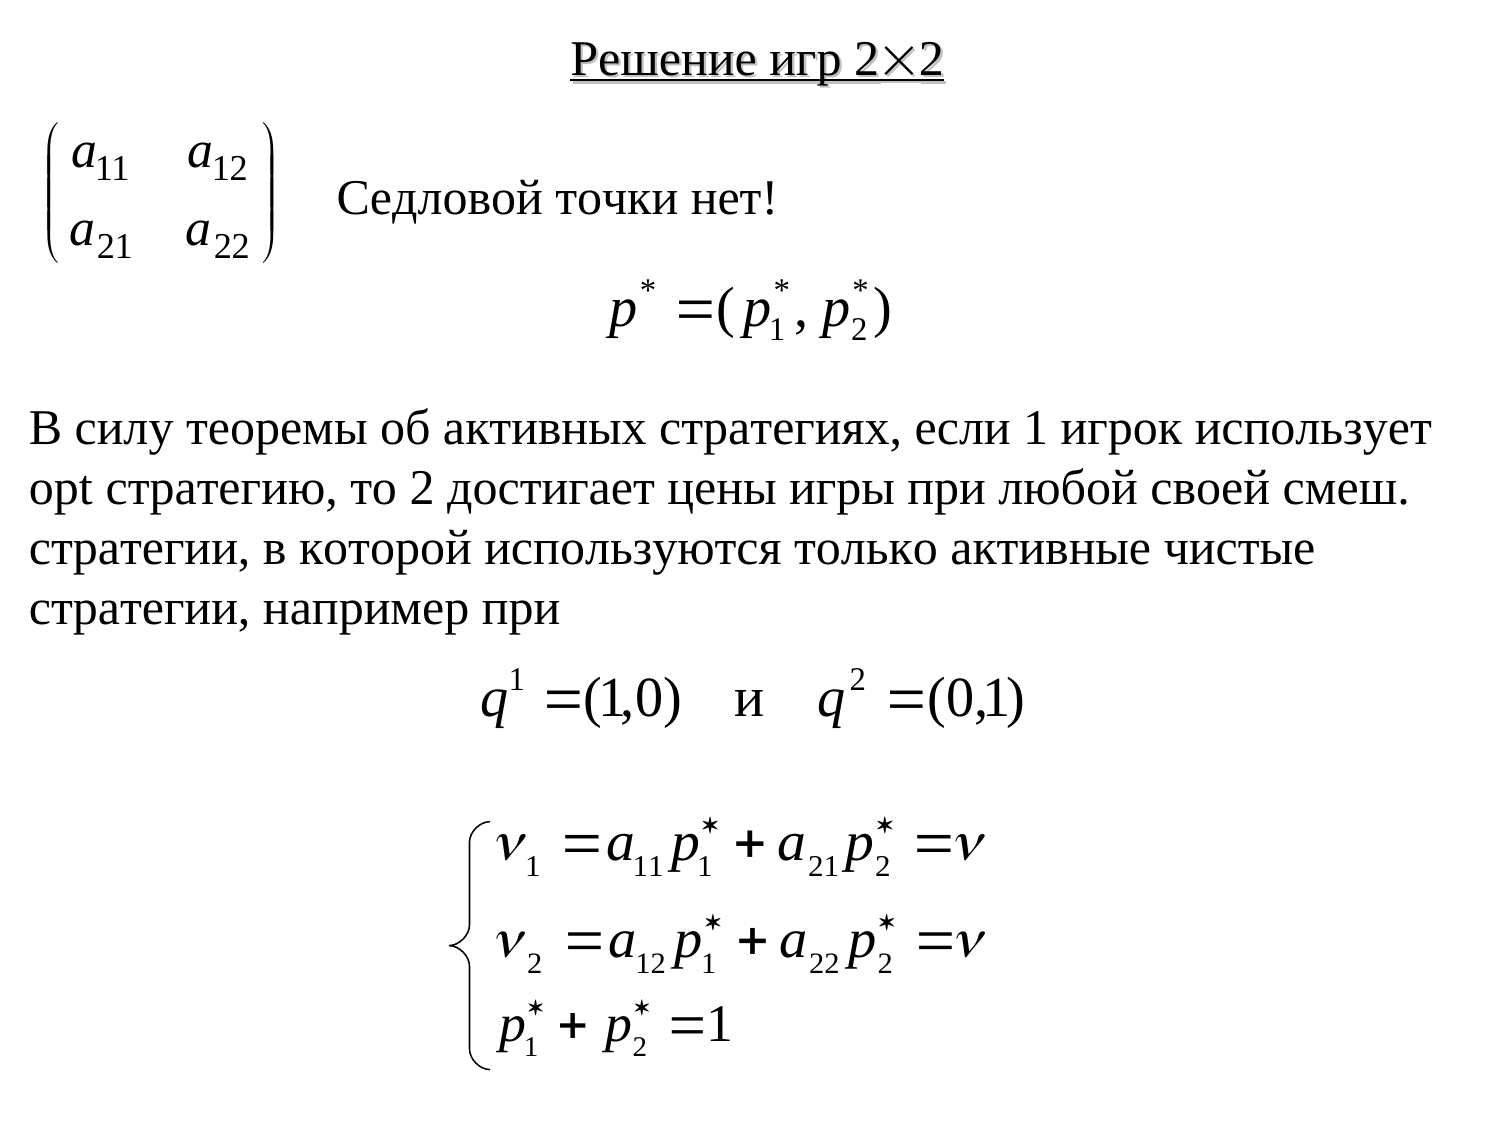

Решение игр 22
Седловой точки нет!
В силу теоремы об активных стратегиях, если 1 игрок использует opt стратегию, то 2 достигает цены игры при любой своей смеш. стратегии, в которой используются только активные чистые стратегии, например при